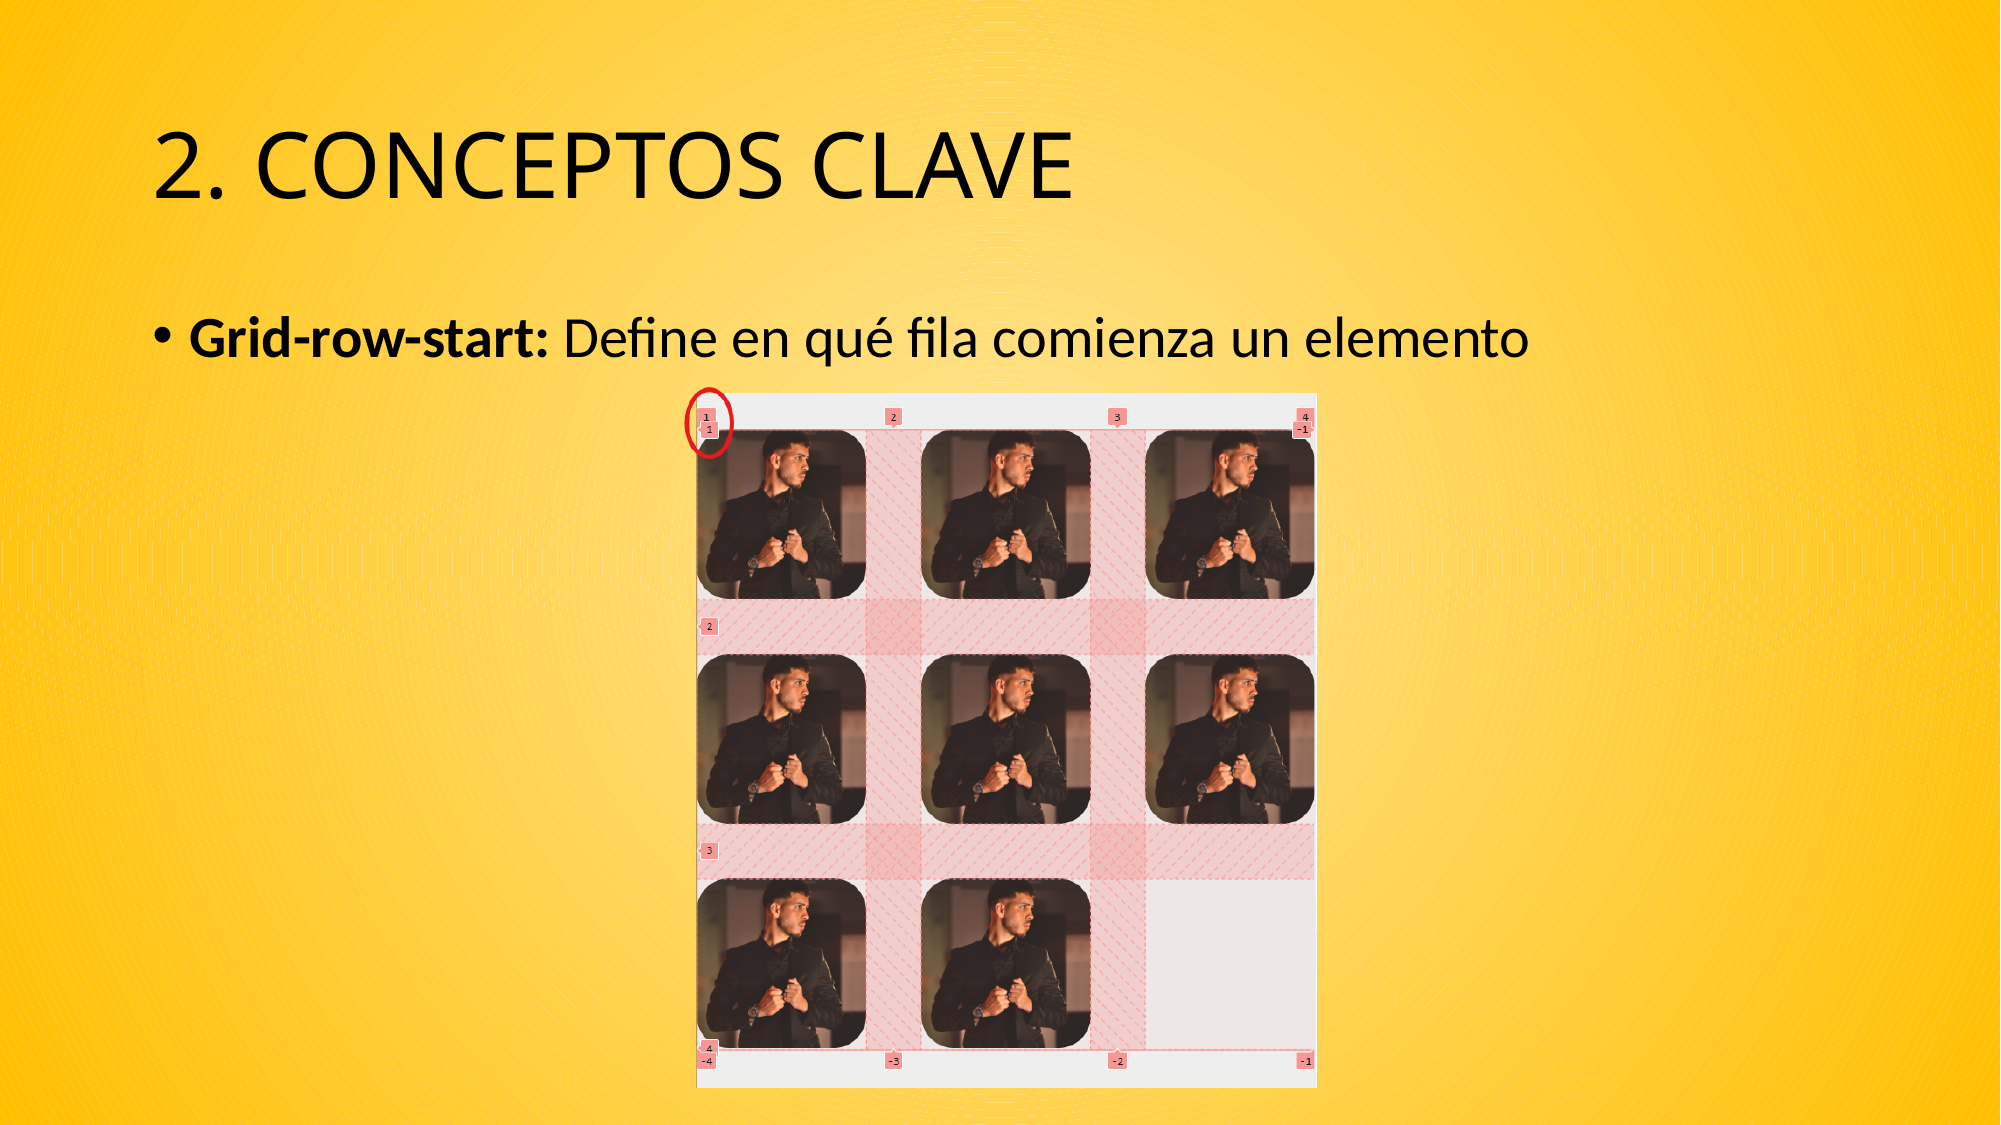

# 2. CONCEPTOS CLAVE
Grid-row-start: Define en qué fila comienza un elemento